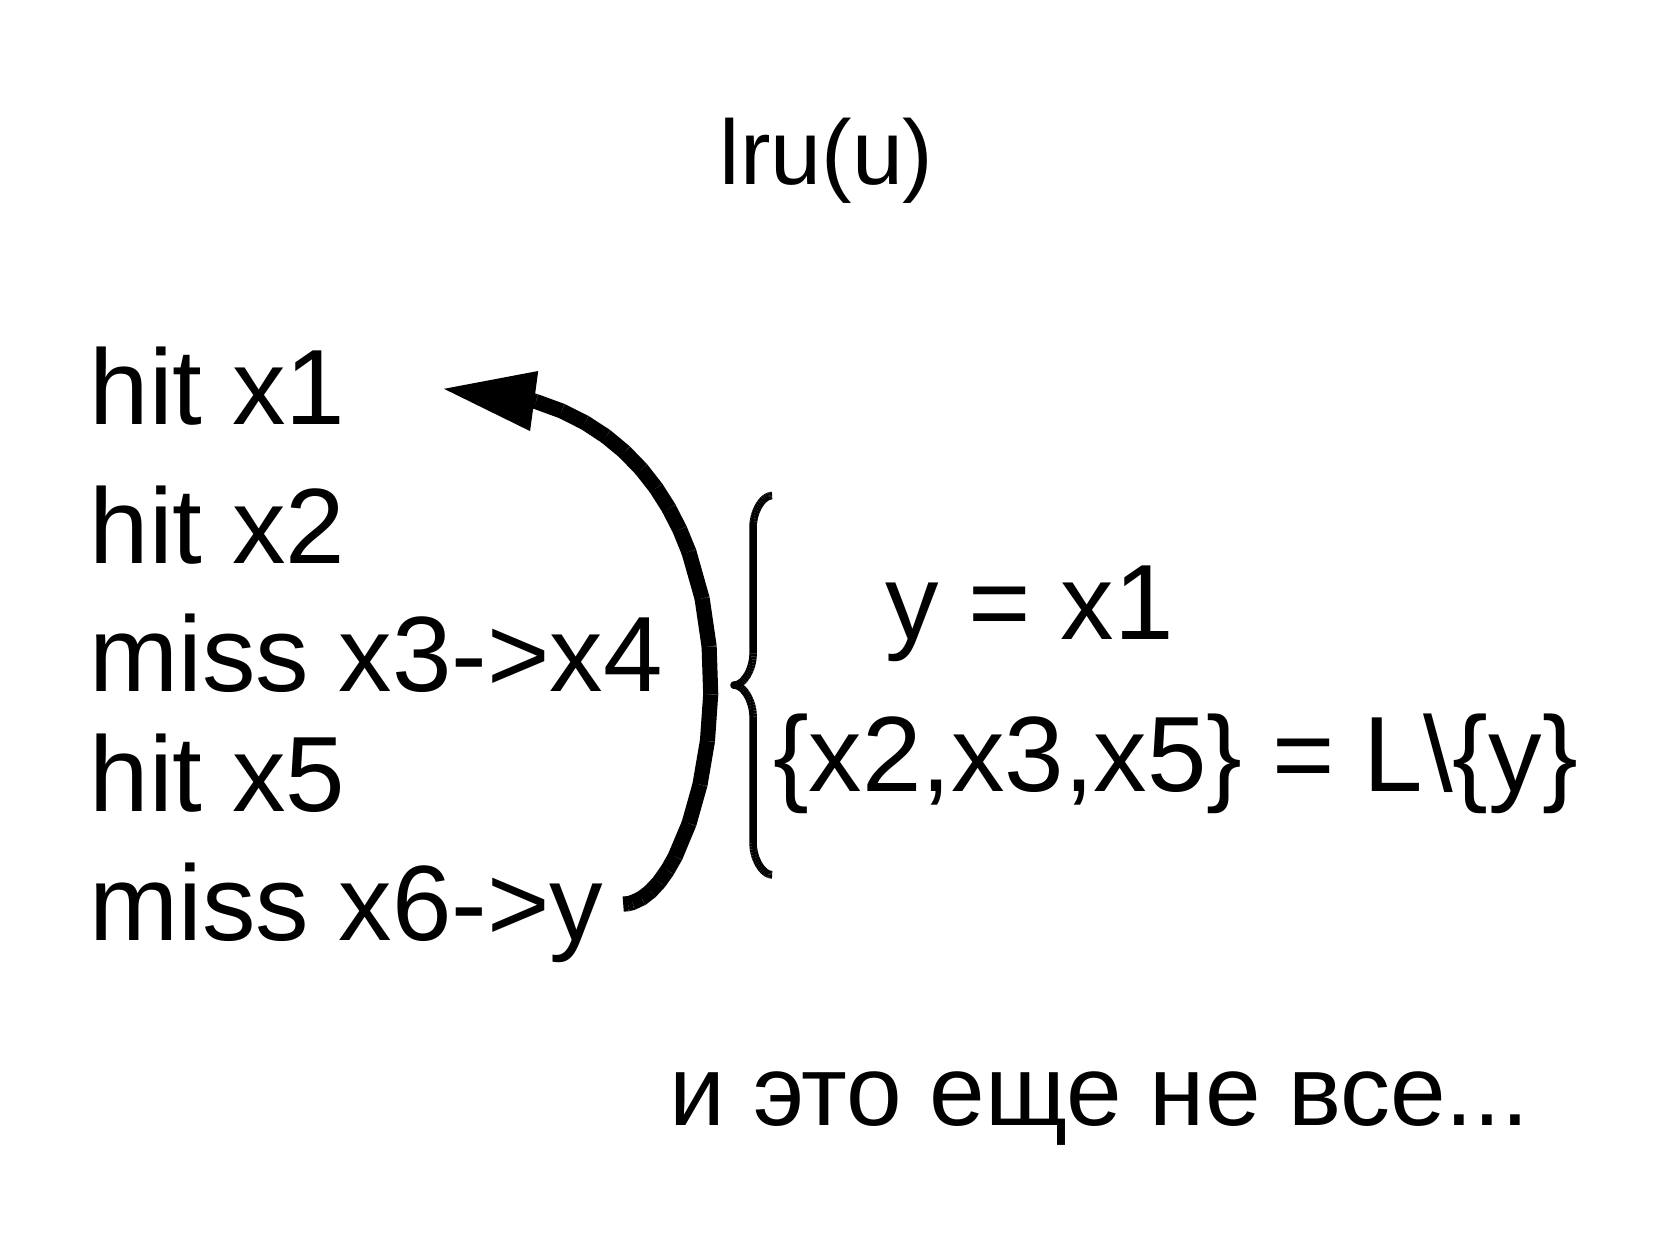

# lru(u)
и это еще не все...